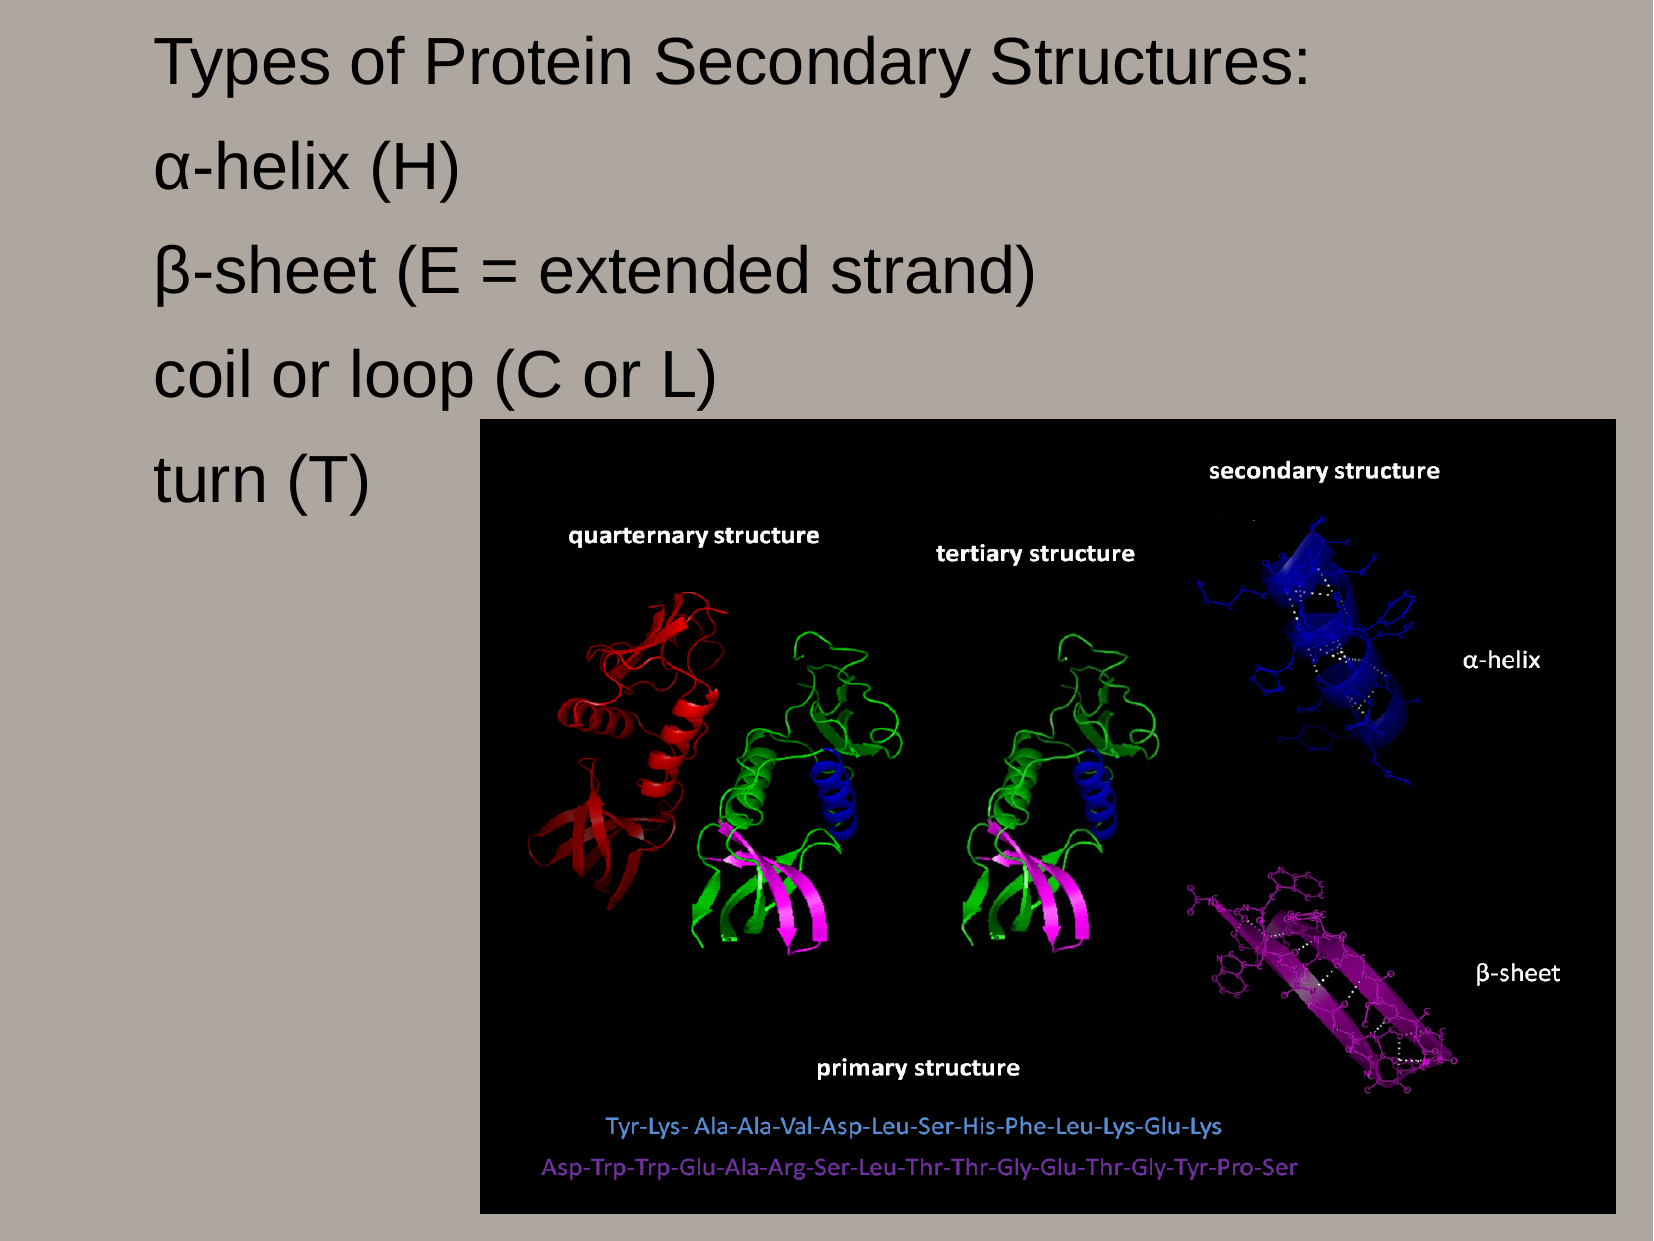

# Types of Protein Secondary Structures:
α-helix (H)
β-sheet (E = extended strand)
coil or loop (C or L)
turn (T)